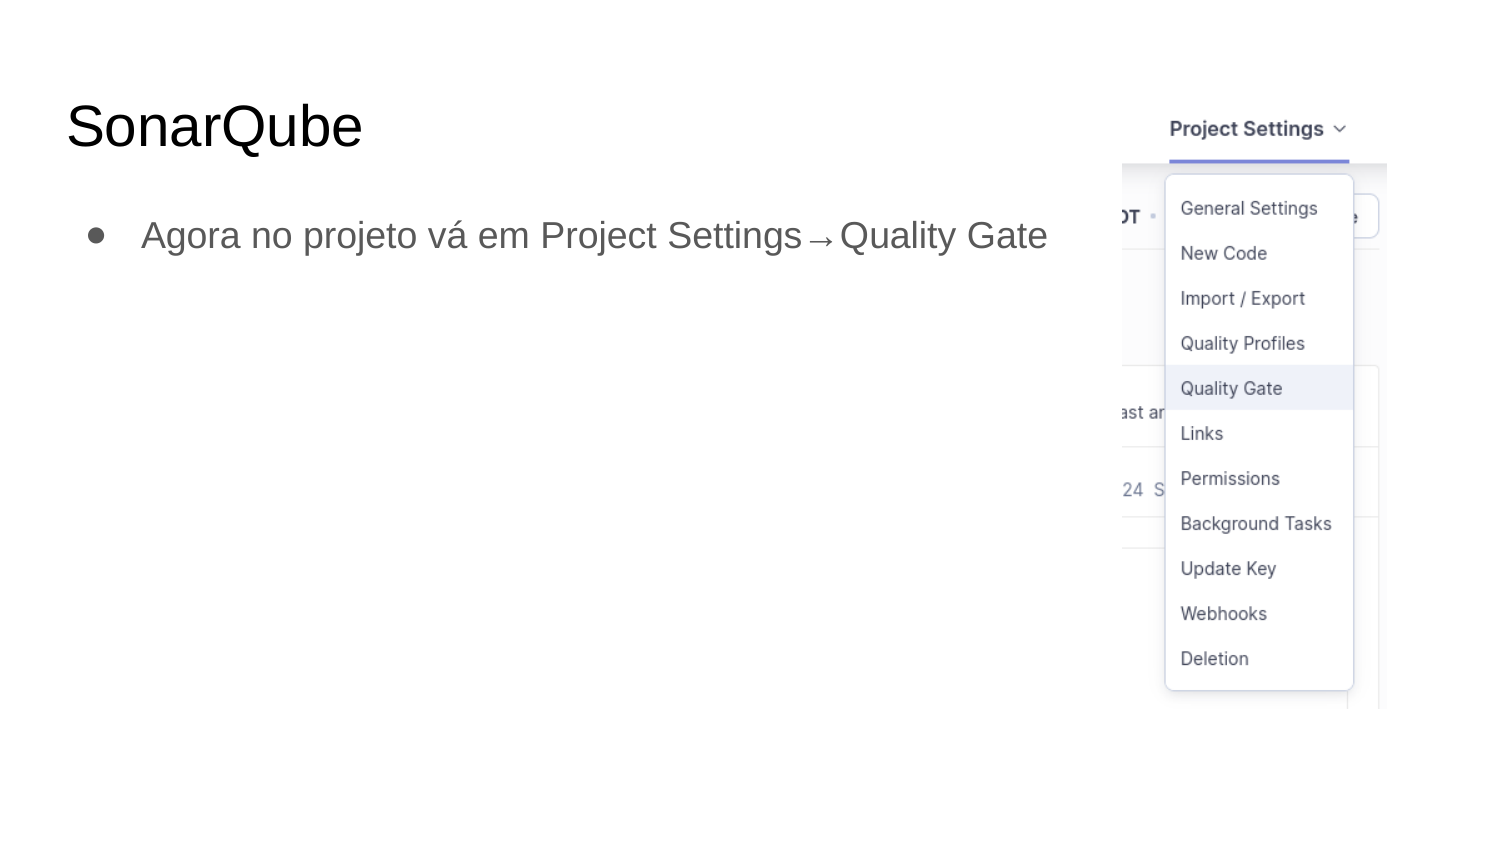

# SonarQube
Agora no projeto vá em Project Settings→Quality Gate